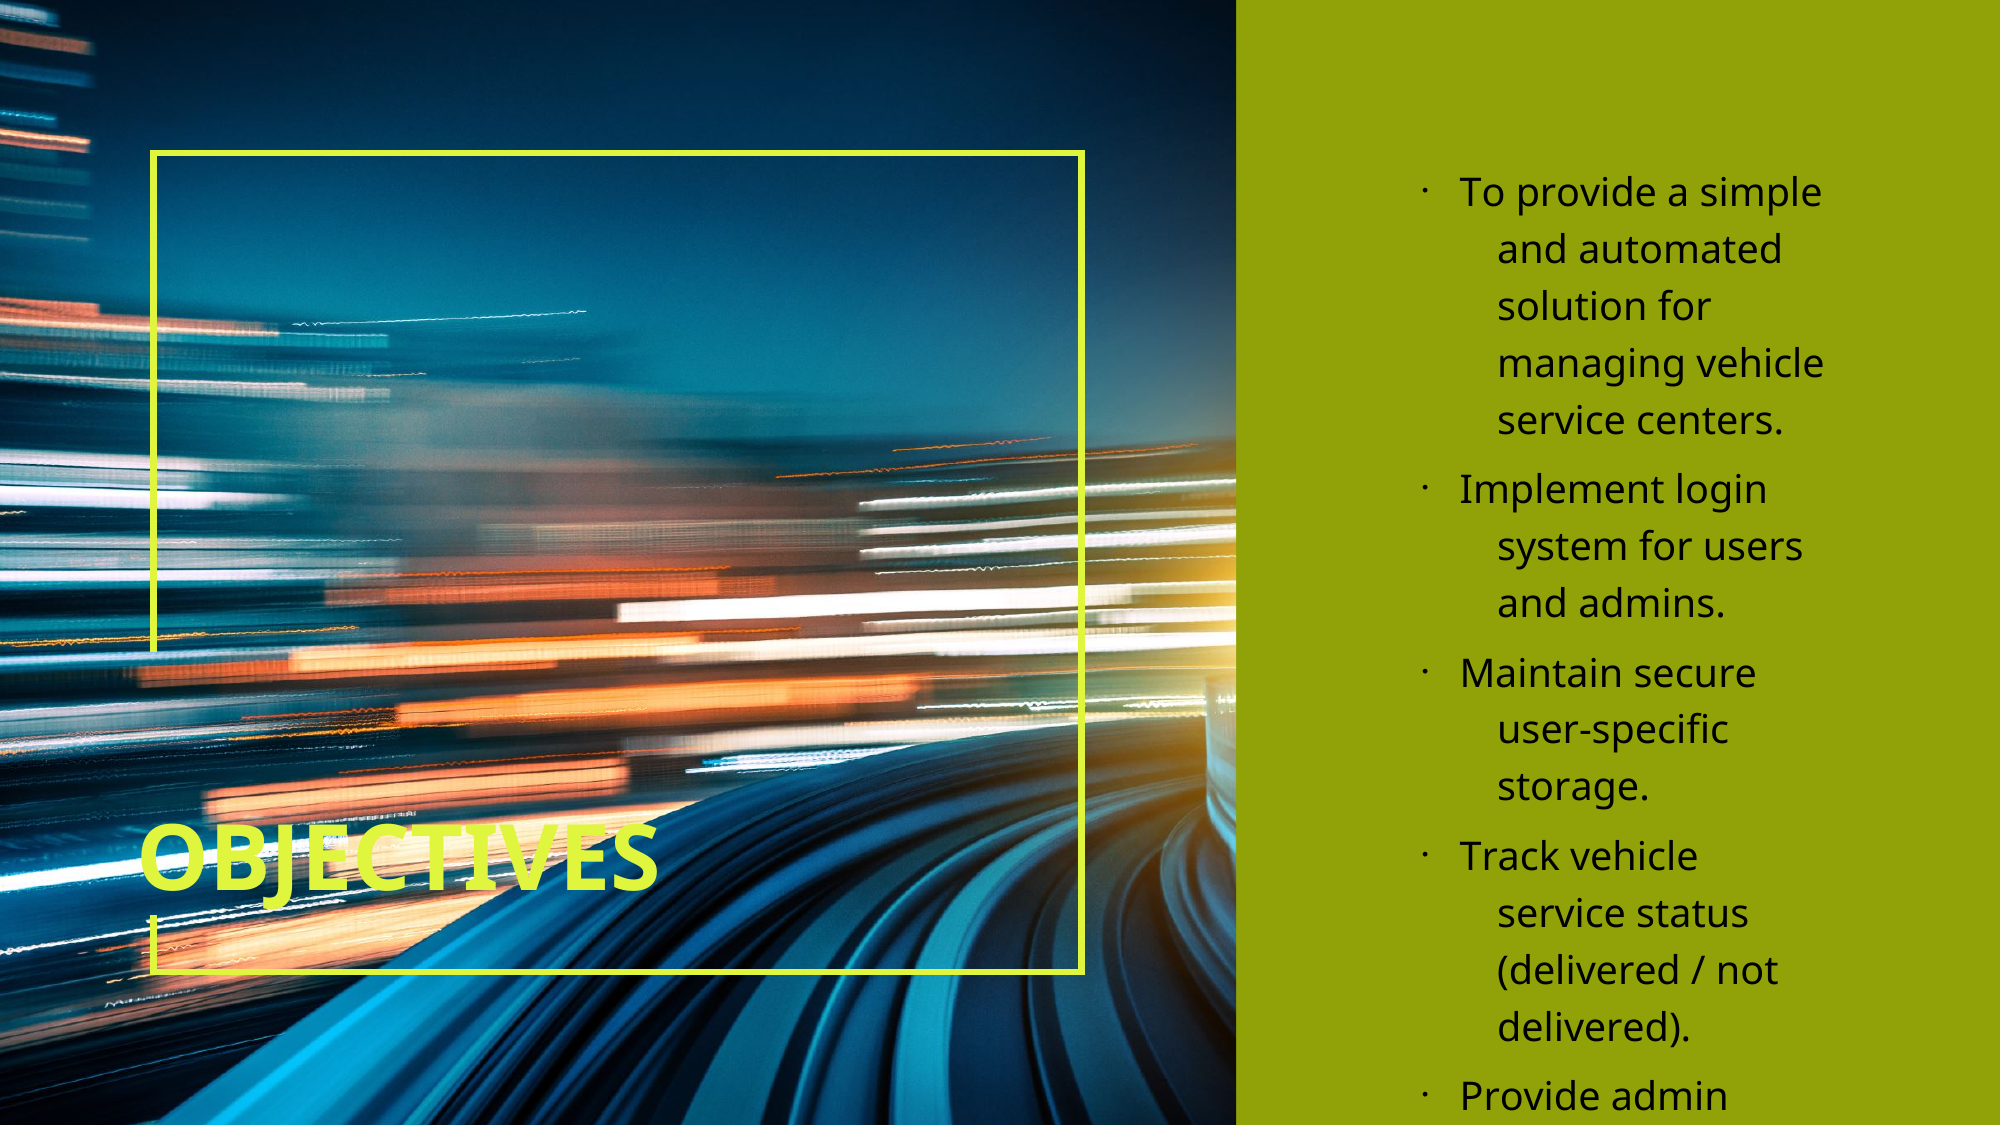

To provide a simple and automated solution for managing vehicle service centers.
Implement login system for users and admins.
Maintain secure user-specific storage.
Track vehicle service status (delivered / not delivered).
Provide admin control over user data.
OBJECTIVES